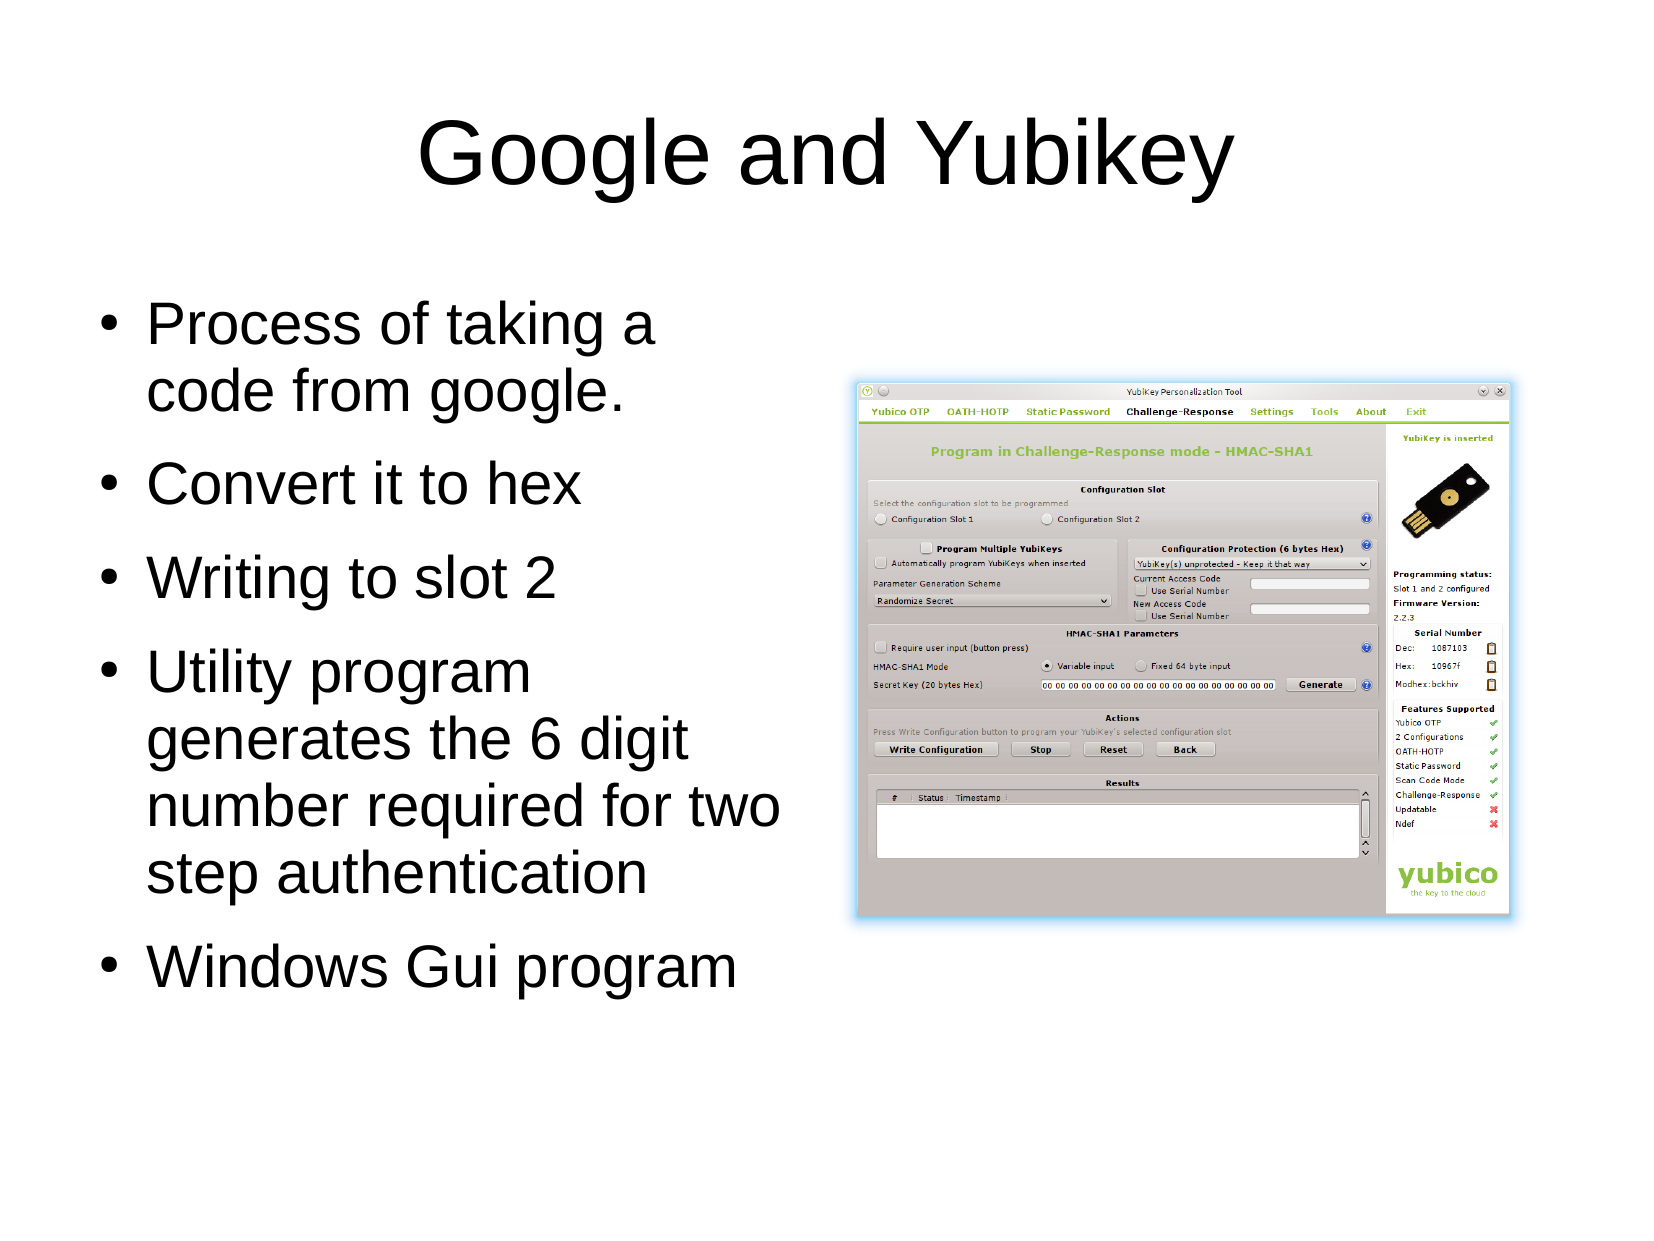

# Google and Yubikey
Process of taking a code from google.
Convert it to hex
Writing to slot 2
Utility program generates the 6 digit number required for two step authentication
Windows Gui program